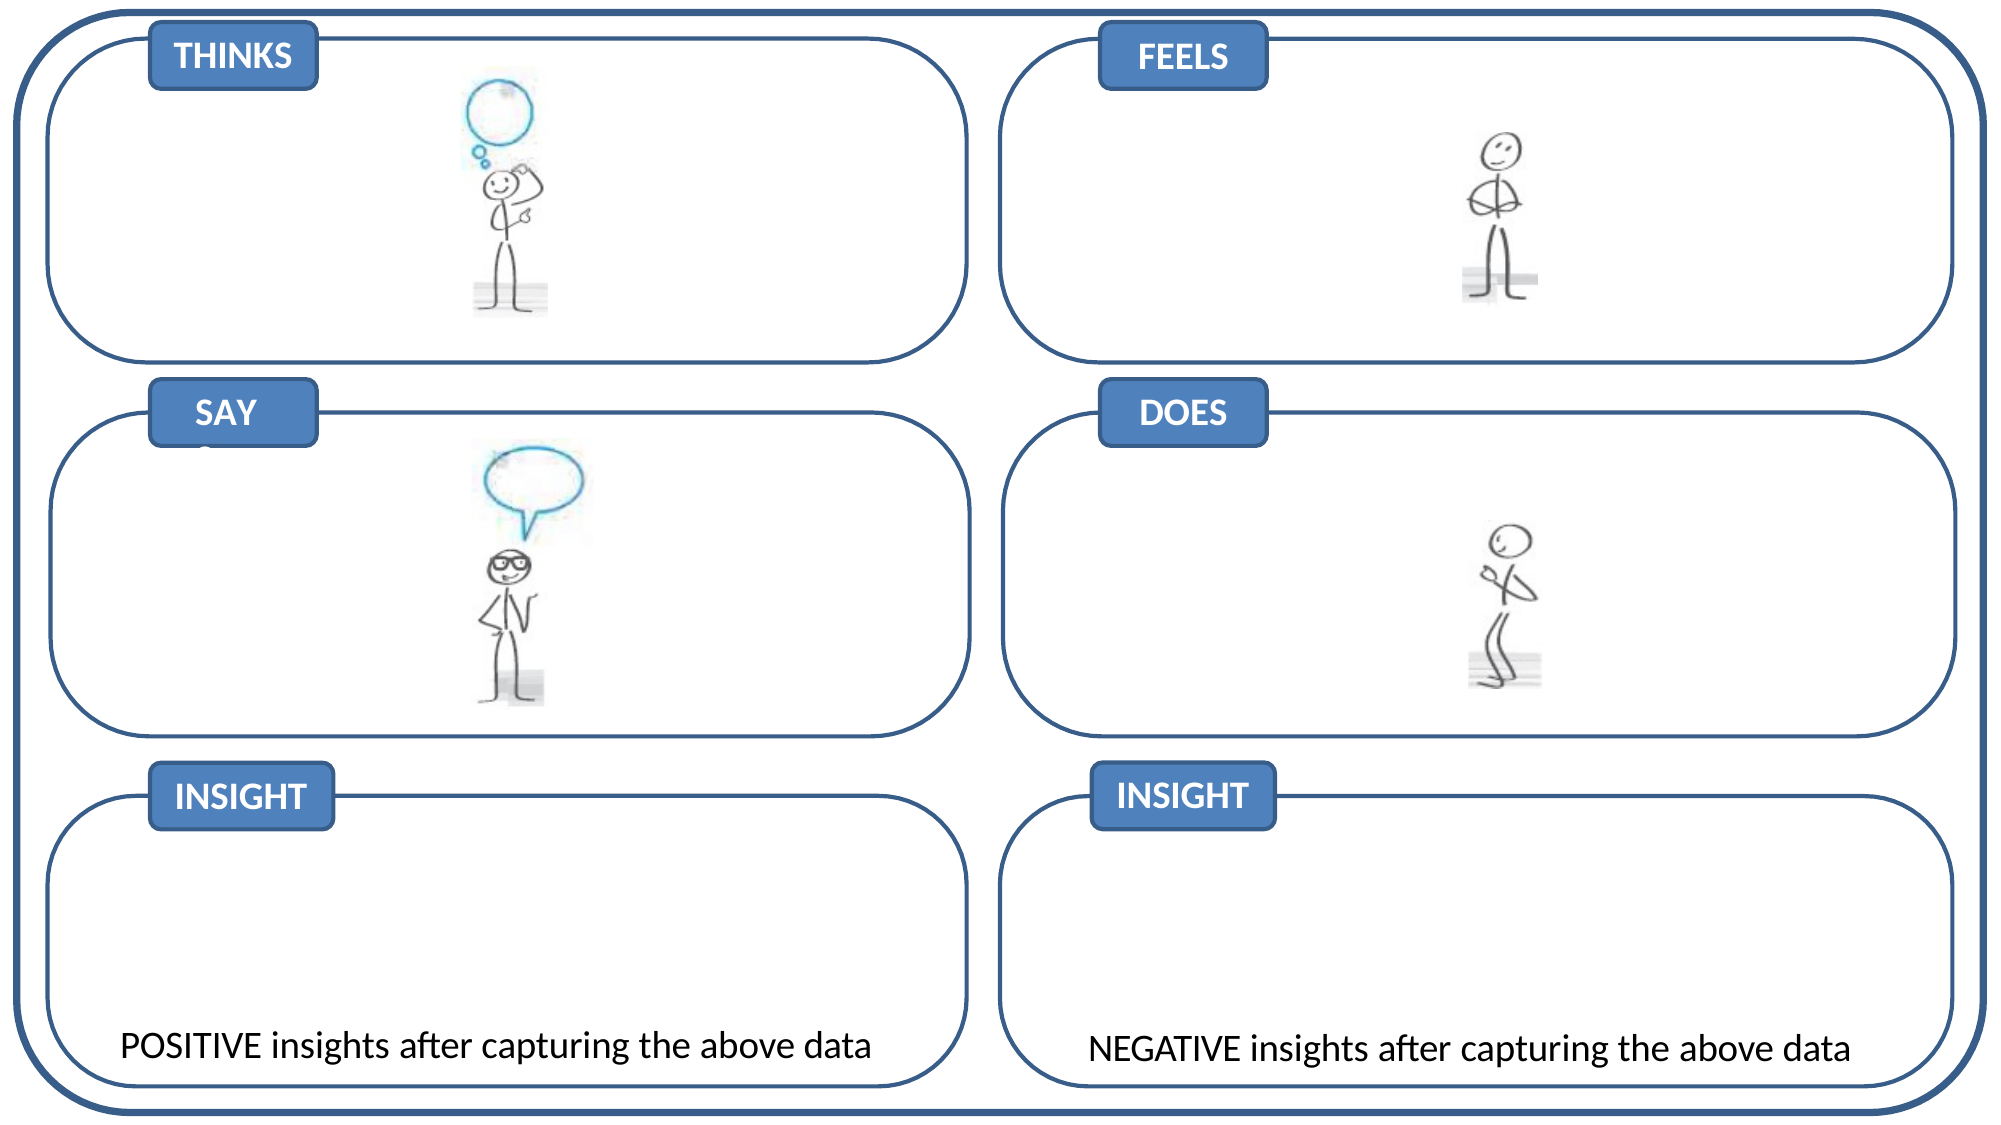

THINKS
# FEELS
SAYS
DOES
INSIGHT
INSIGHT
POSITIVE insights after capturing the above data
NEGATIVE insights after capturing the above data